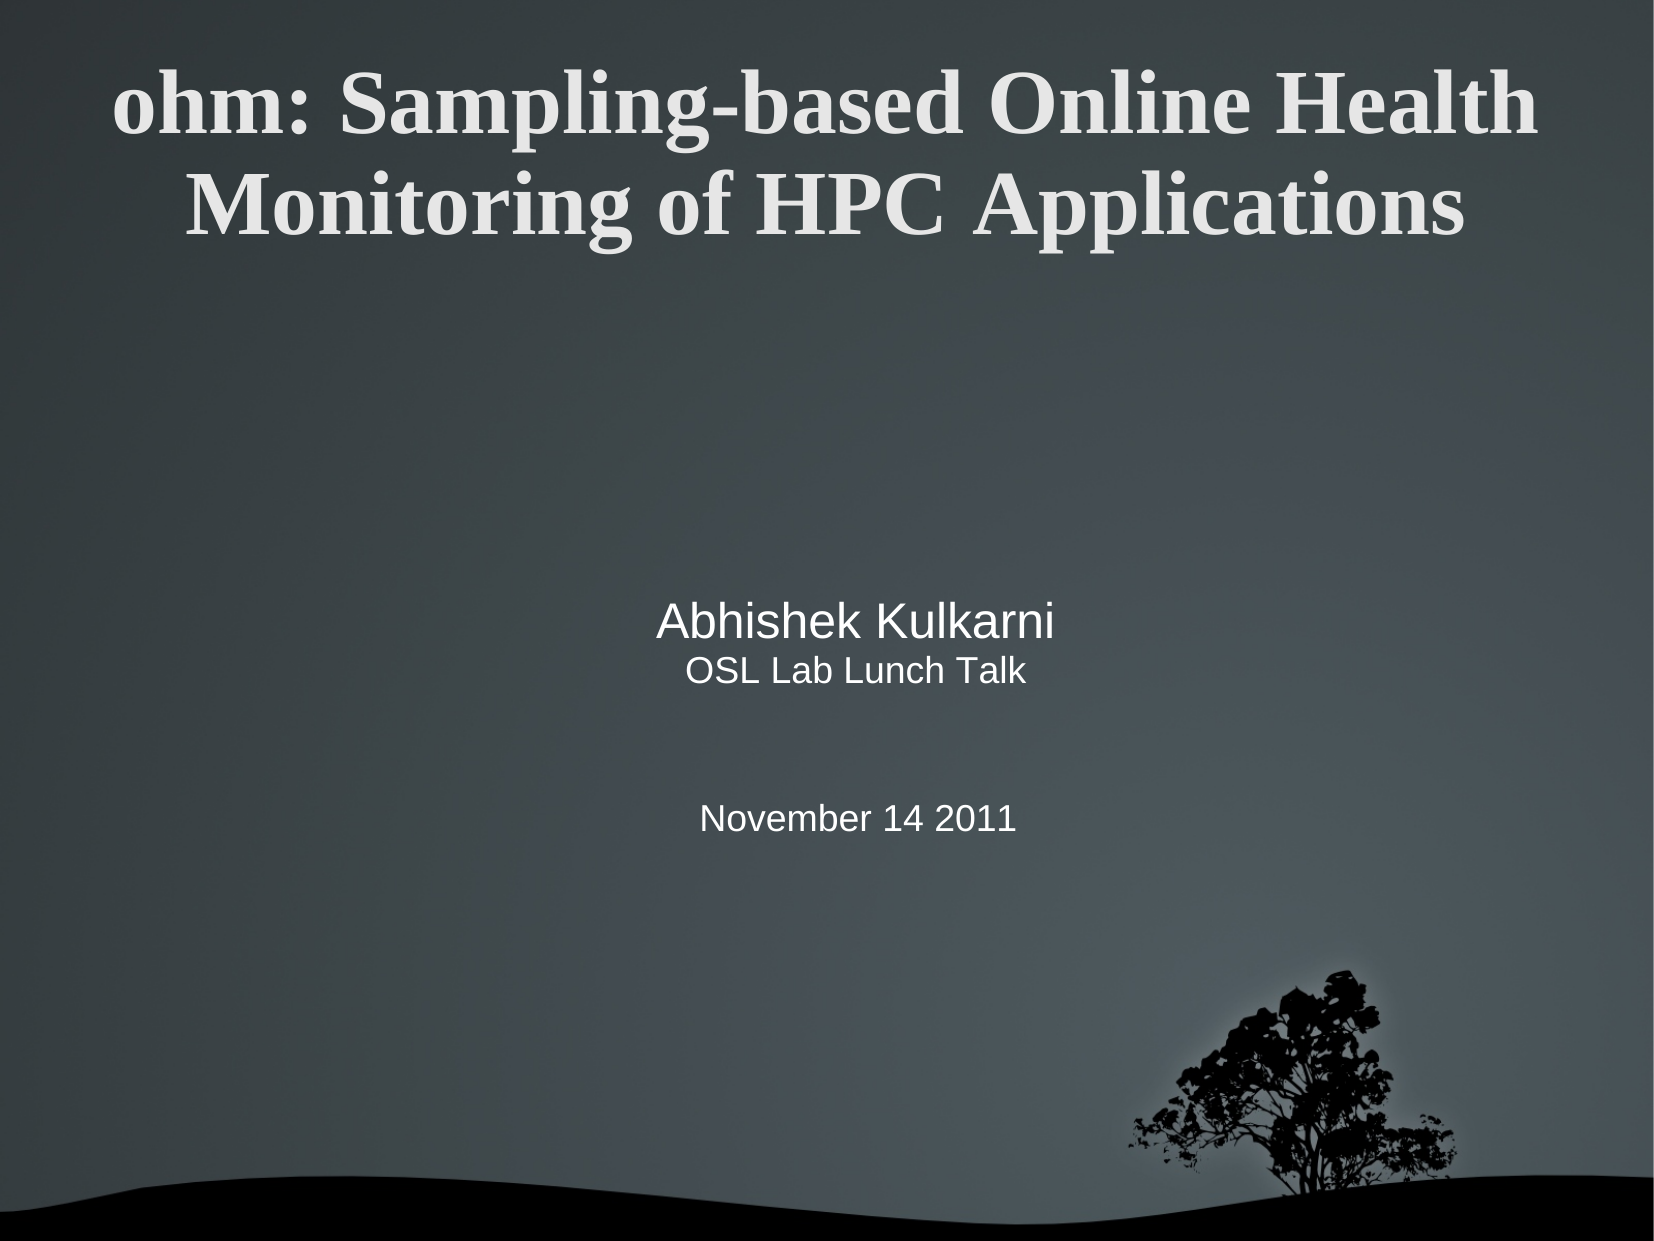

# ohm: Sampling-based Online Health Monitoring of HPC Applications
Abhishek Kulkarni
OSL Lab Lunch Talk
November 14 2011